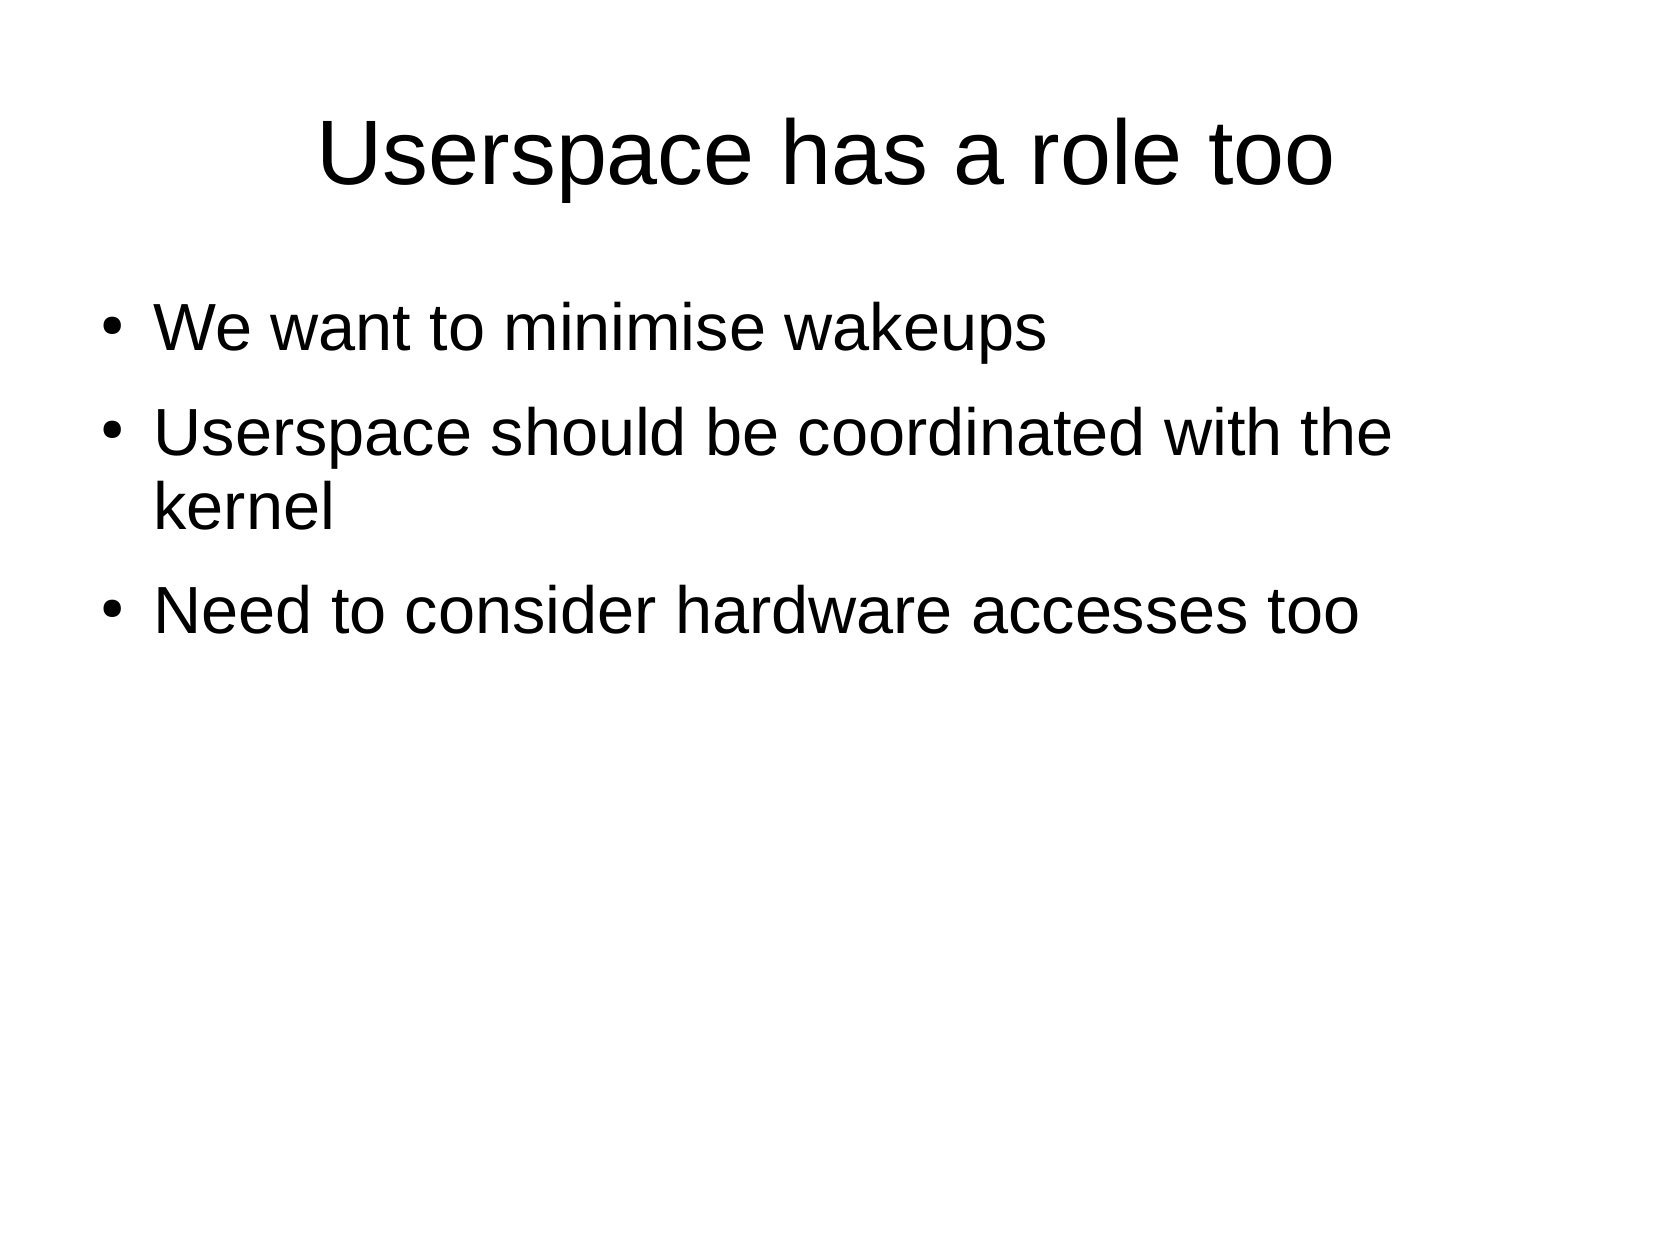

# Userspace has a role too
We want to minimise wakeups
Userspace should be coordinated with the kernel
Need to consider hardware accesses too